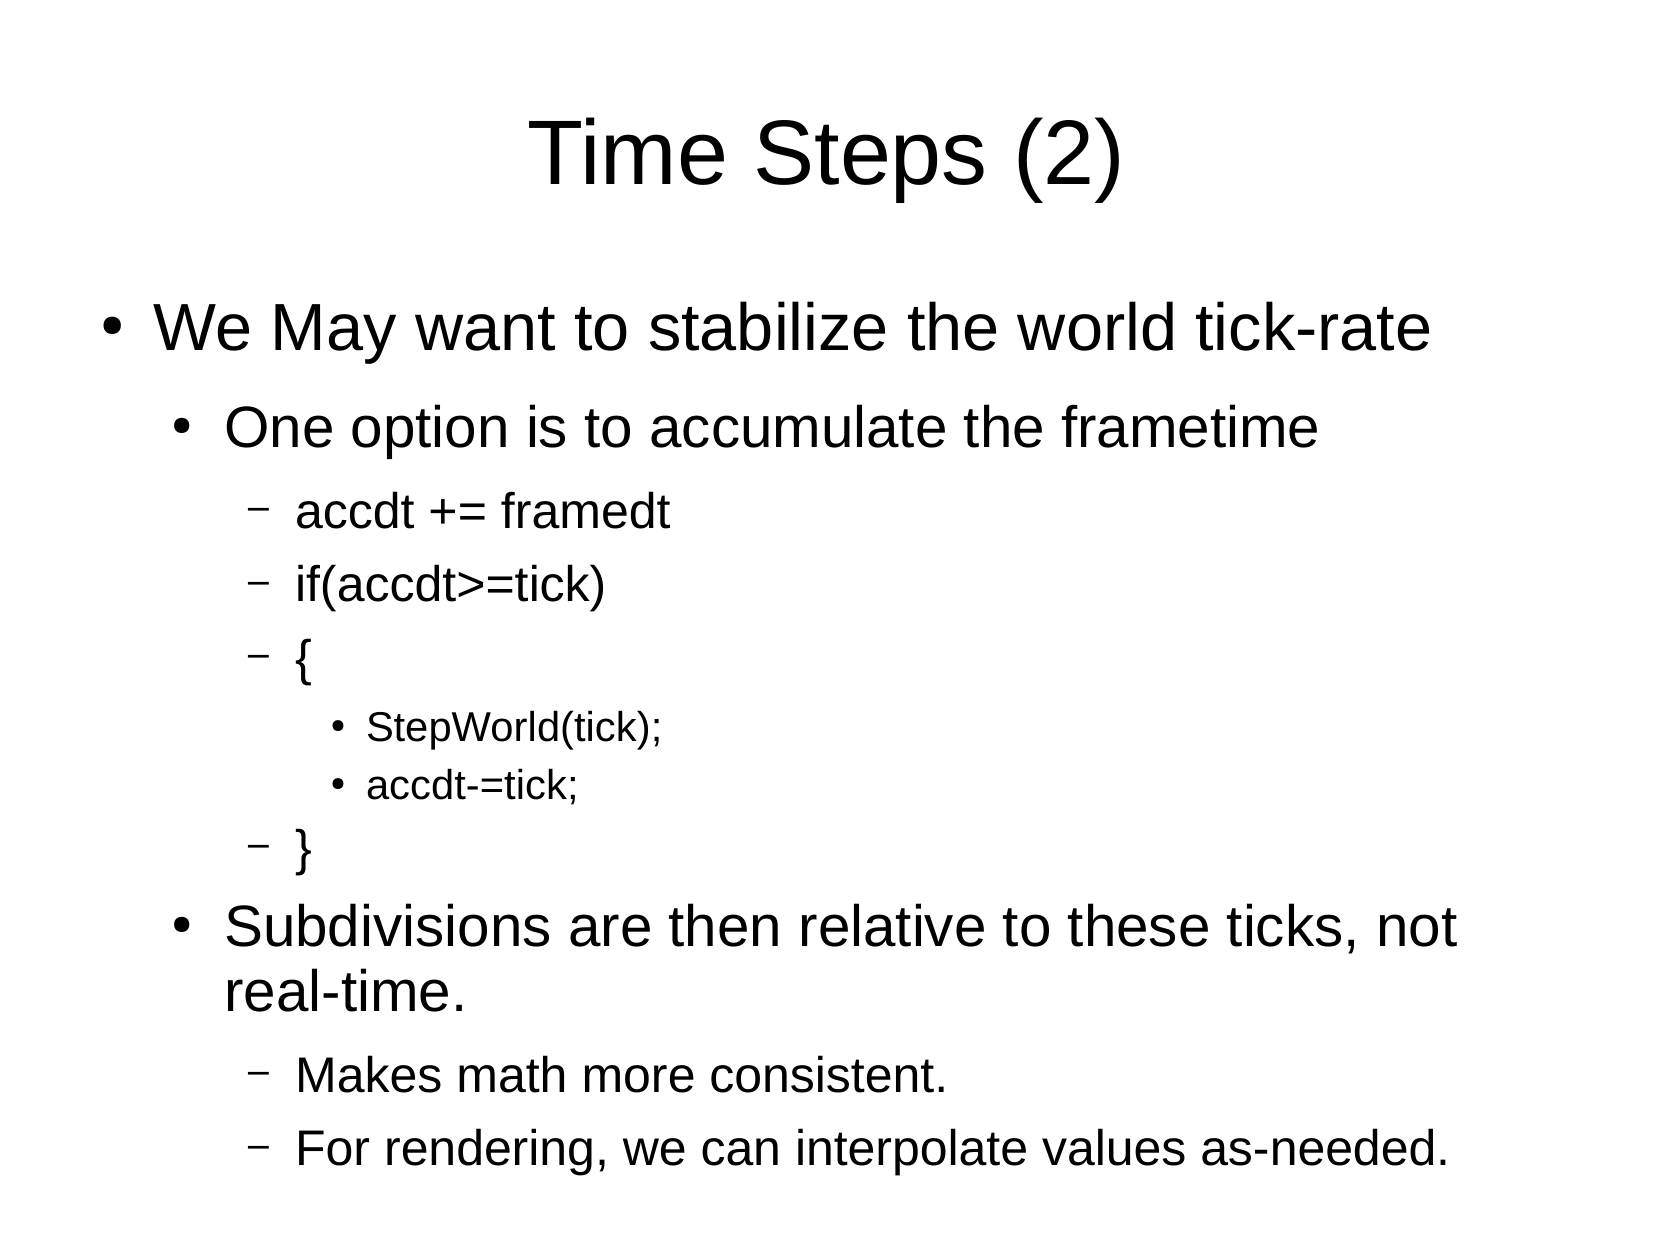

# Time Steps (2)
We May want to stabilize the world tick-rate
One option is to accumulate the frametime
accdt += framedt
if(accdt>=tick)
{
StepWorld(tick);
accdt-=tick;
}
Subdivisions are then relative to these ticks, not real-time.
Makes math more consistent.
For rendering, we can interpolate values as-needed.